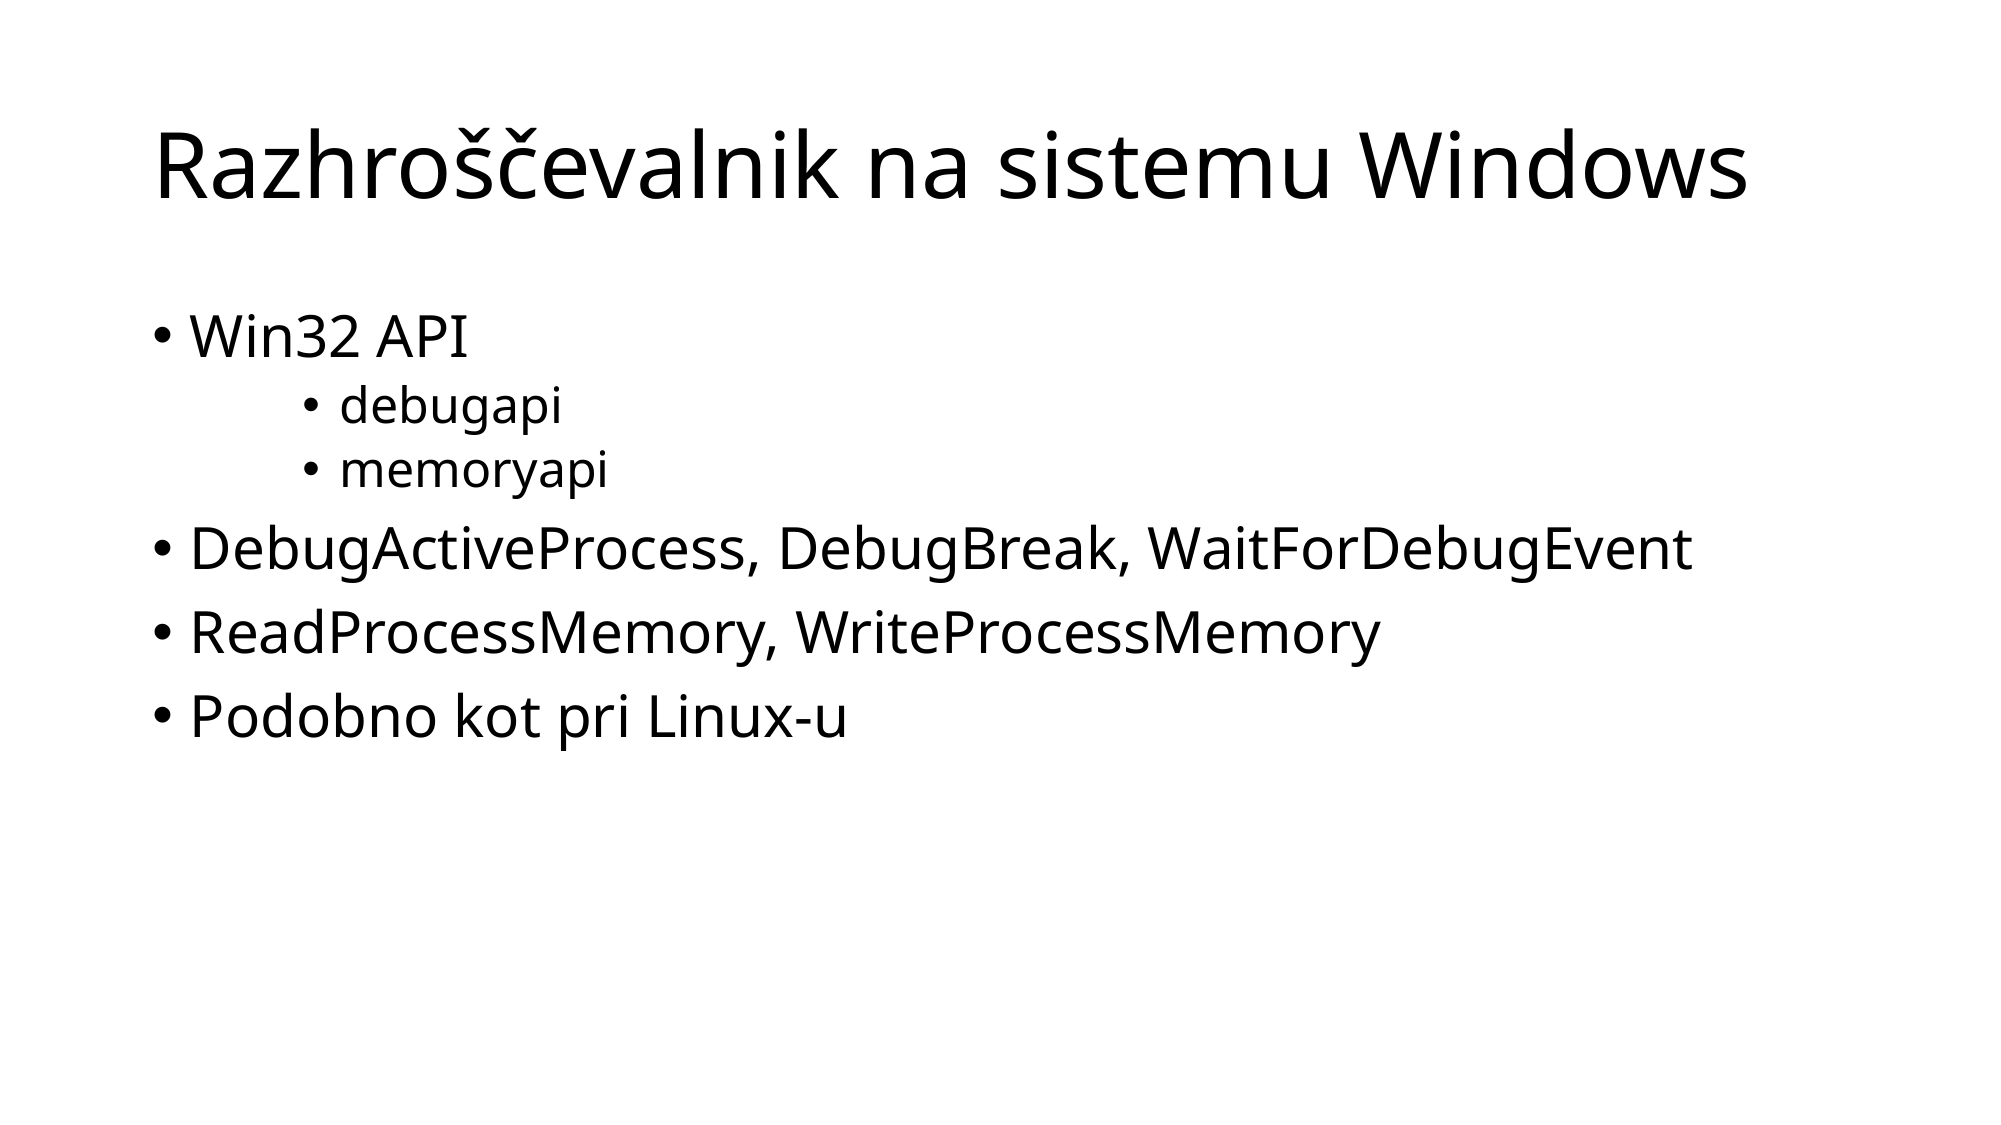

# Razhroščevalnik na sistemu Windows
Win32 API
debugapi
memoryapi
DebugActiveProcess, DebugBreak, WaitForDebugEvent
ReadProcessMemory, WriteProcessMemory
Podobno kot pri Linux-u